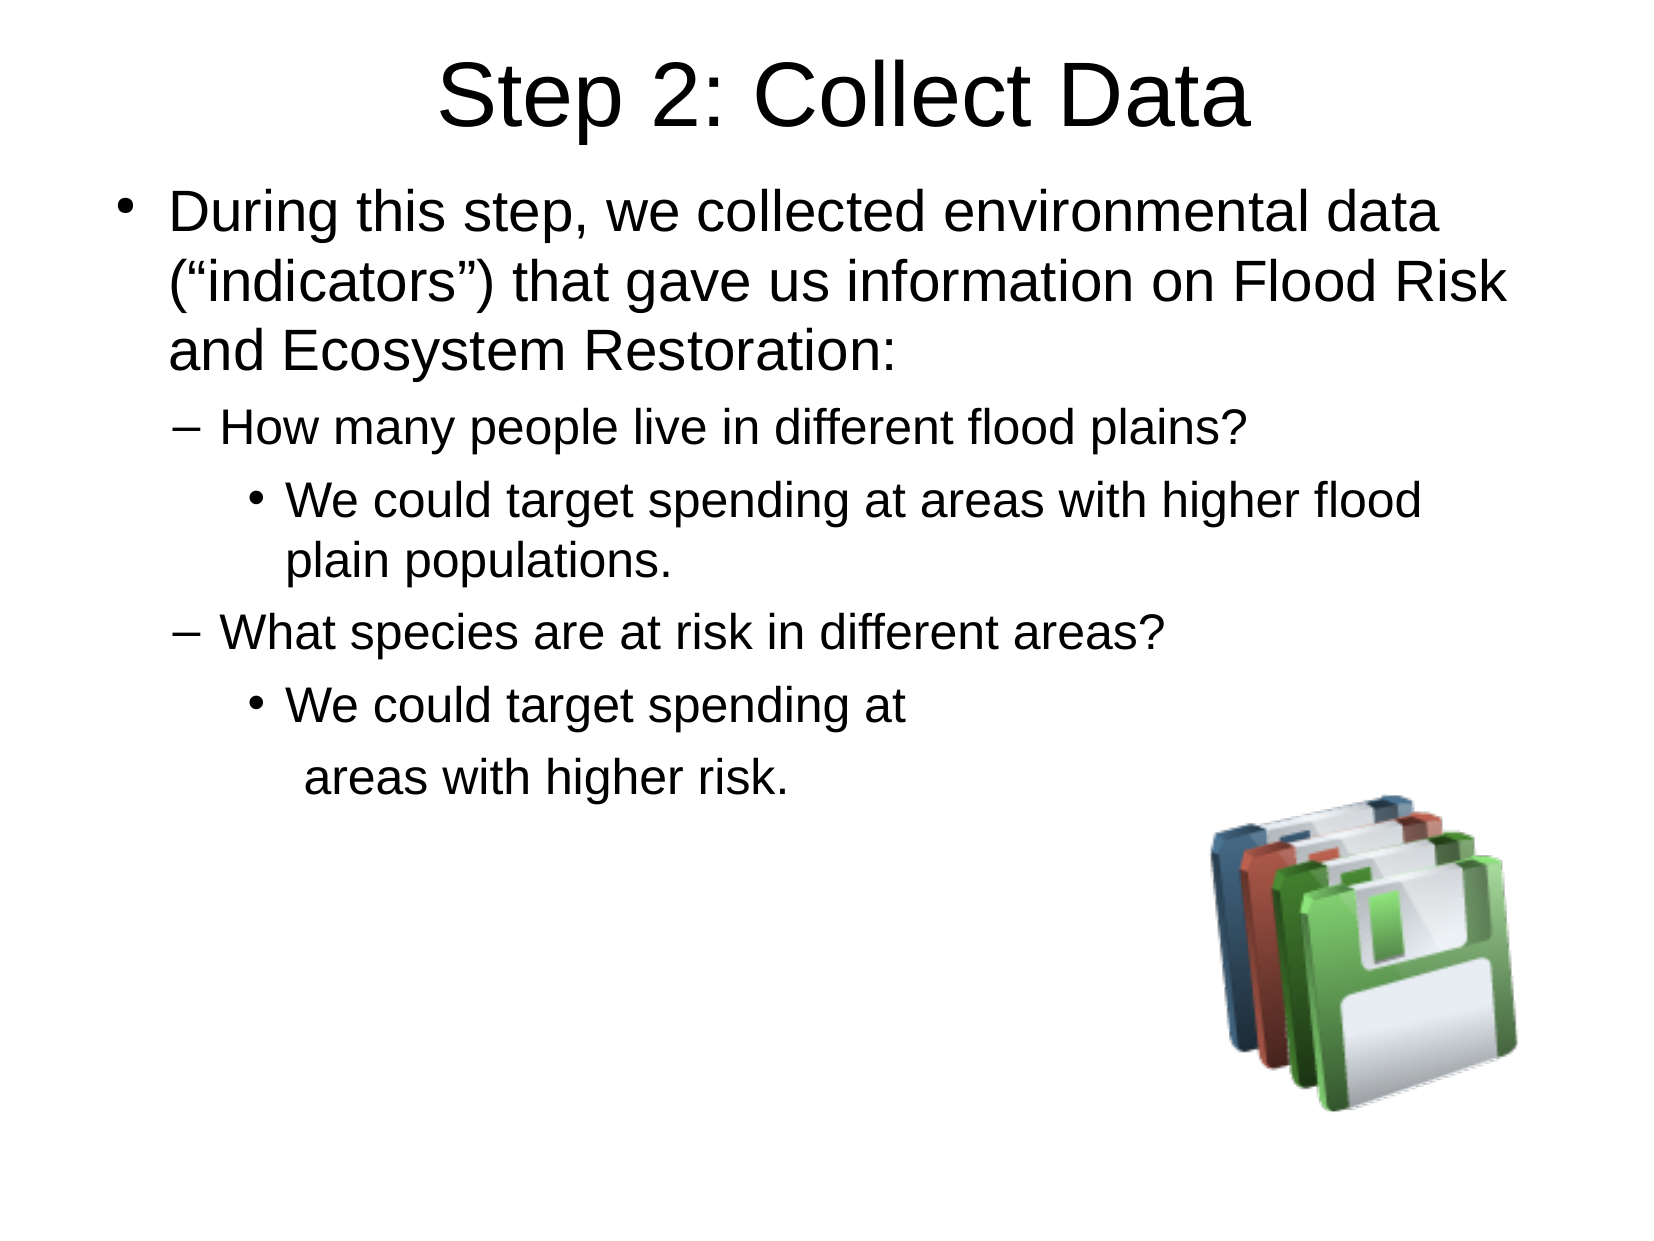

# Step 2: Collect Data
During this step, we collected environmental data (“indicators”) that gave us information on Flood Risk and Ecosystem Restoration:
How many people live in different flood plains?
We could target spending at areas with higher flood plain populations.
What species are at risk in different areas?
We could target spending at
 areas with higher risk.